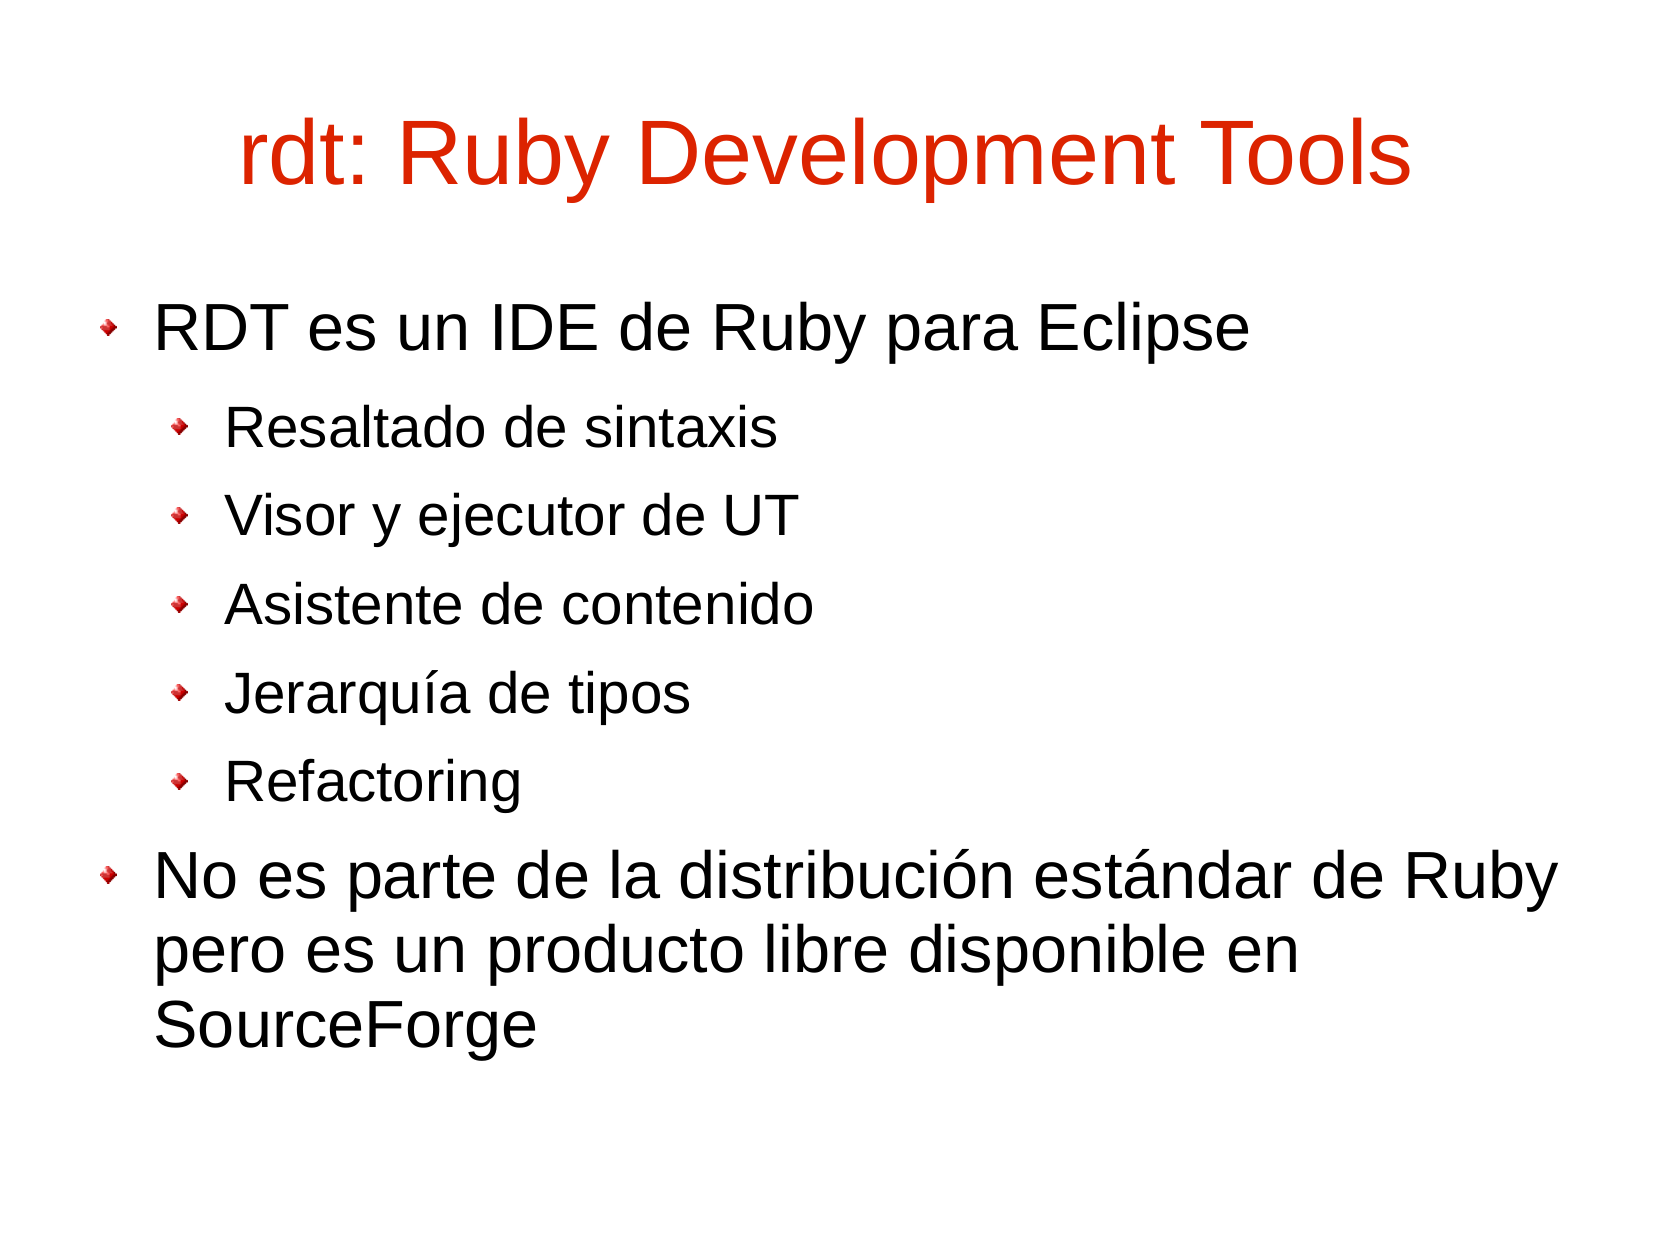

# rdt: Ruby Development Tools
RDT es un IDE de Ruby para Eclipse
Resaltado de sintaxis
Visor y ejecutor de UT
Asistente de contenido
Jerarquía de tipos
Refactoring
No es parte de la distribución estándar de Ruby pero es un producto libre disponible en SourceForge